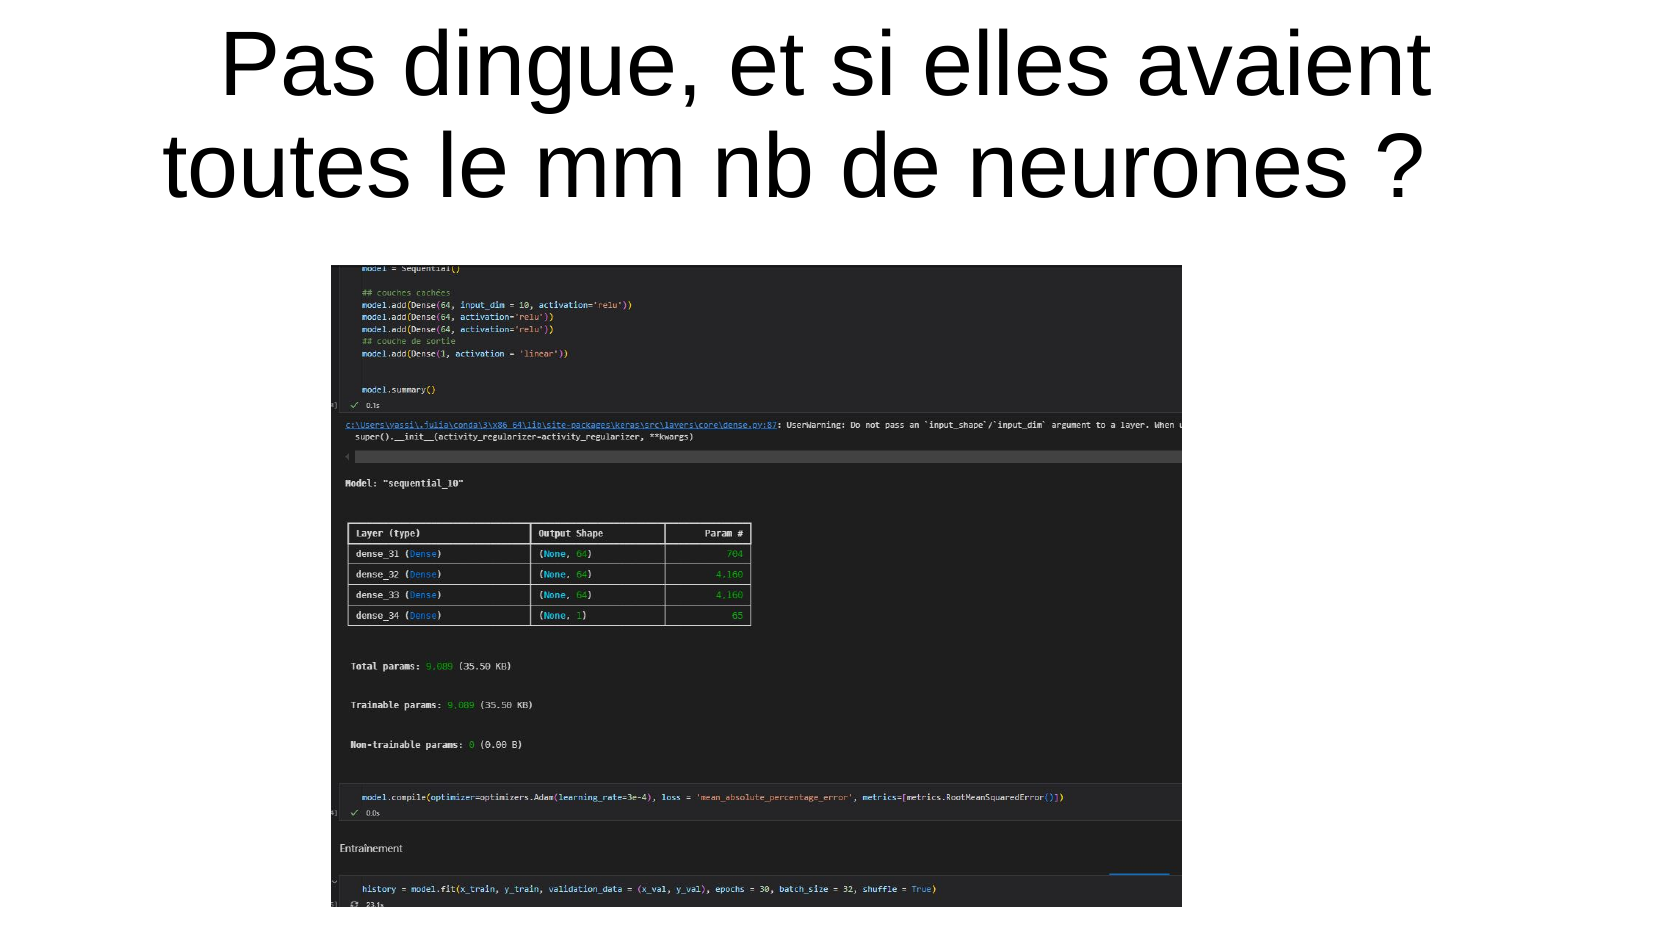

# Pas dingue, et si elles avaient toutes le mm nb de neurones ?